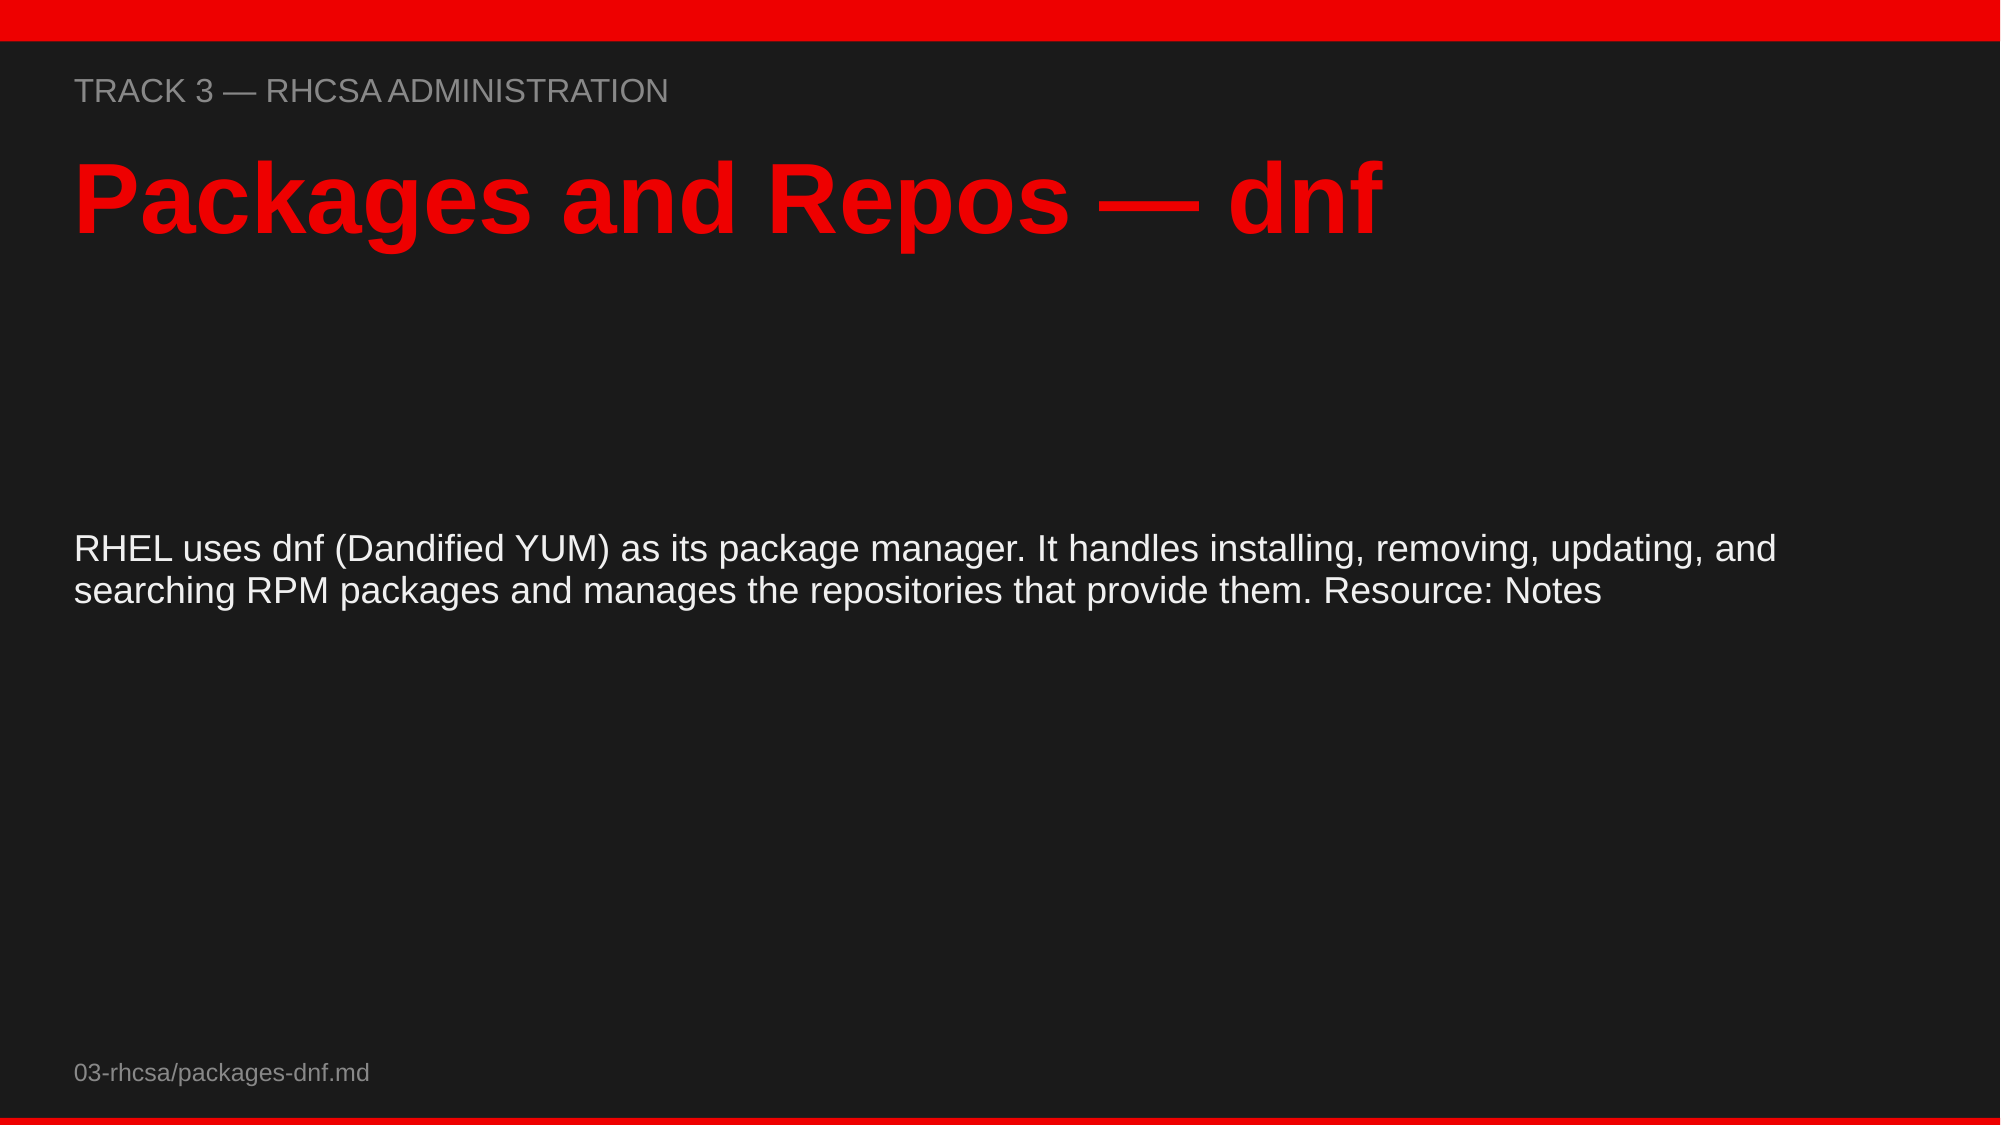

TRACK 3 — RHCSA ADMINISTRATION
Packages and Repos — dnf
RHEL uses dnf (Dandified YUM) as its package manager. It handles installing, removing, updating, and searching RPM packages and manages the repositories that provide them. Resource: Notes
03-rhcsa/packages-dnf.md